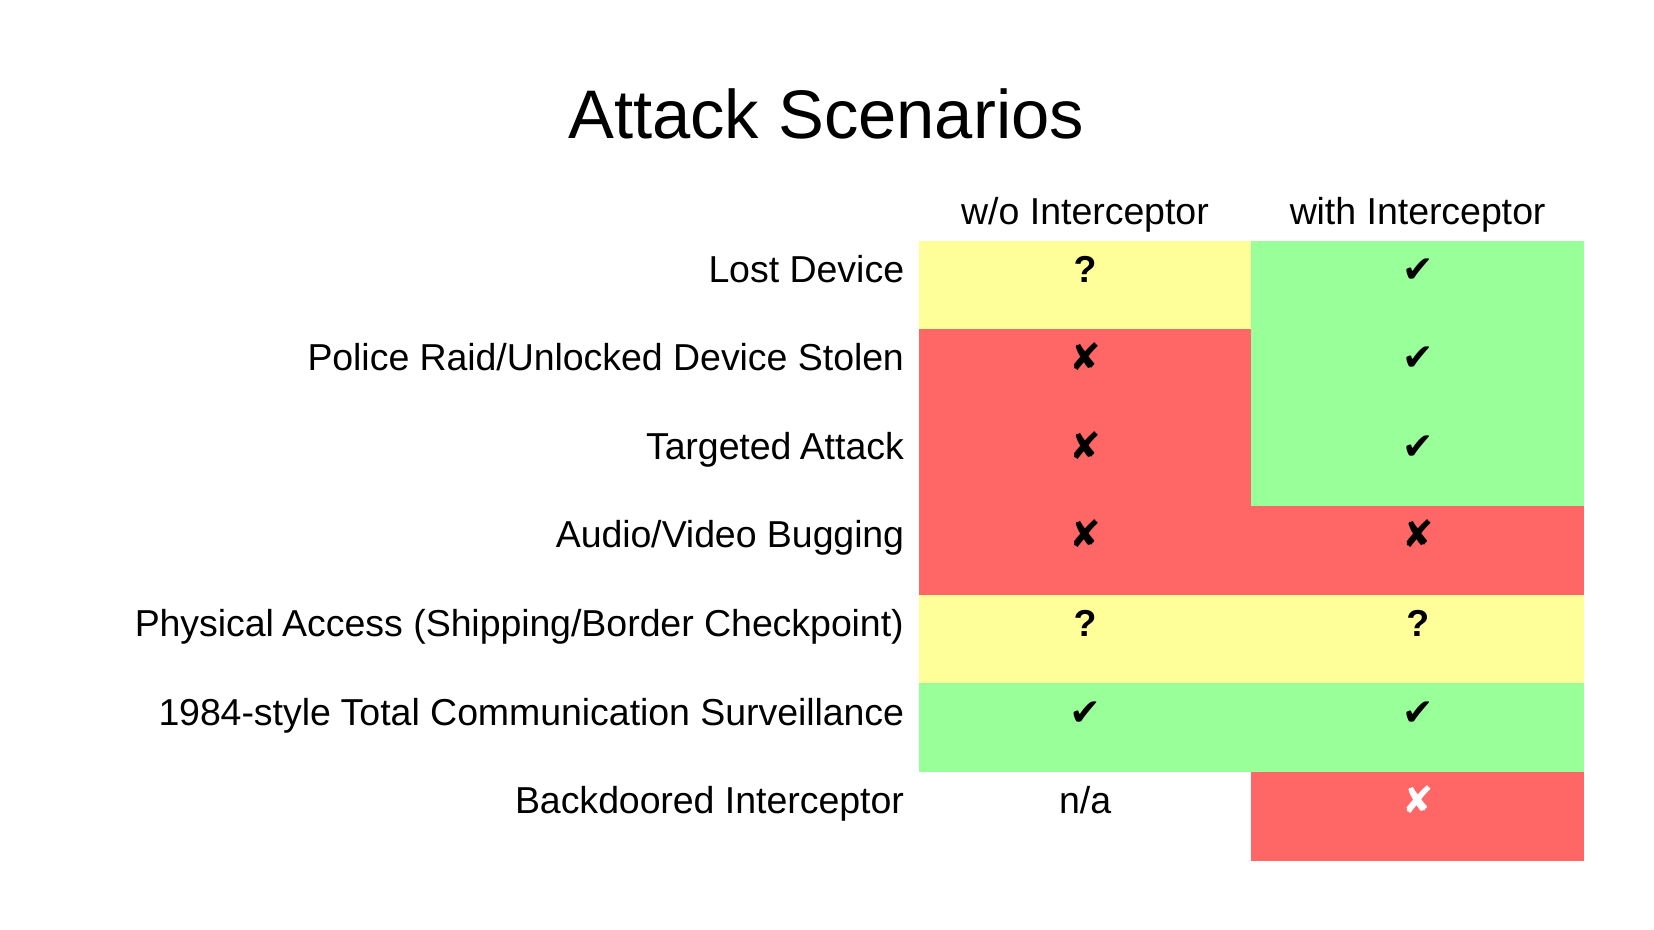

# Attack Scenarios
| | w/o Interceptor | with Interceptor |
| --- | --- | --- |
| Lost Device | ? | ✔ |
| Police Raid/Unlocked Device Stolen | ✘ | ✔ |
| Targeted Attack | ✘ | ✔ |
| Audio/Video Bugging | ✘ | ✘ |
| Physical Access (Shipping/Border Checkpoint) | ? | ? |
| 1984-style Total Communication Surveillance | ✔ | ✔ |
| Backdoored Interceptor | n/a | ✘ |